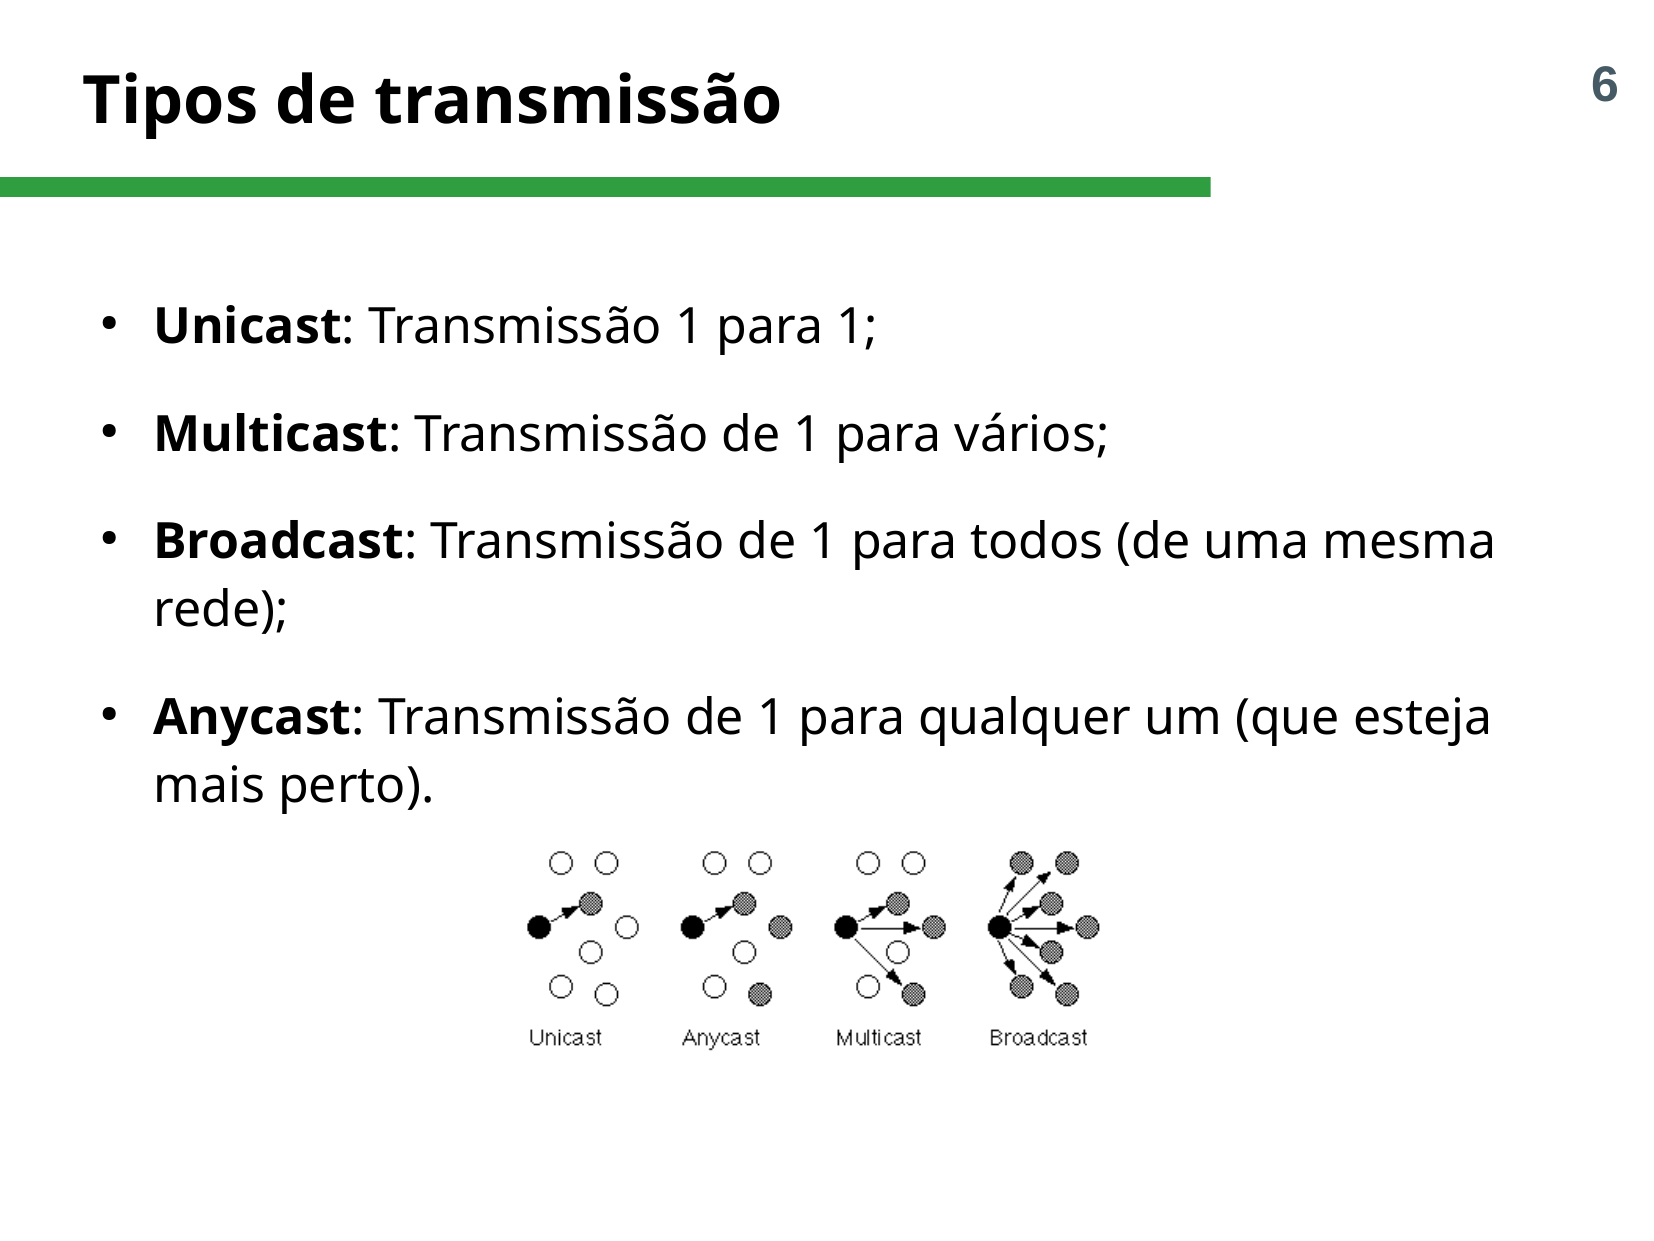

# Tipos de transmissão
Unicast: Transmissão 1 para 1;
Multicast: Transmissão de 1 para vários;
Broadcast: Transmissão de 1 para todos (de uma mesma rede);
Anycast: Transmissão de 1 para qualquer um (que esteja mais perto).